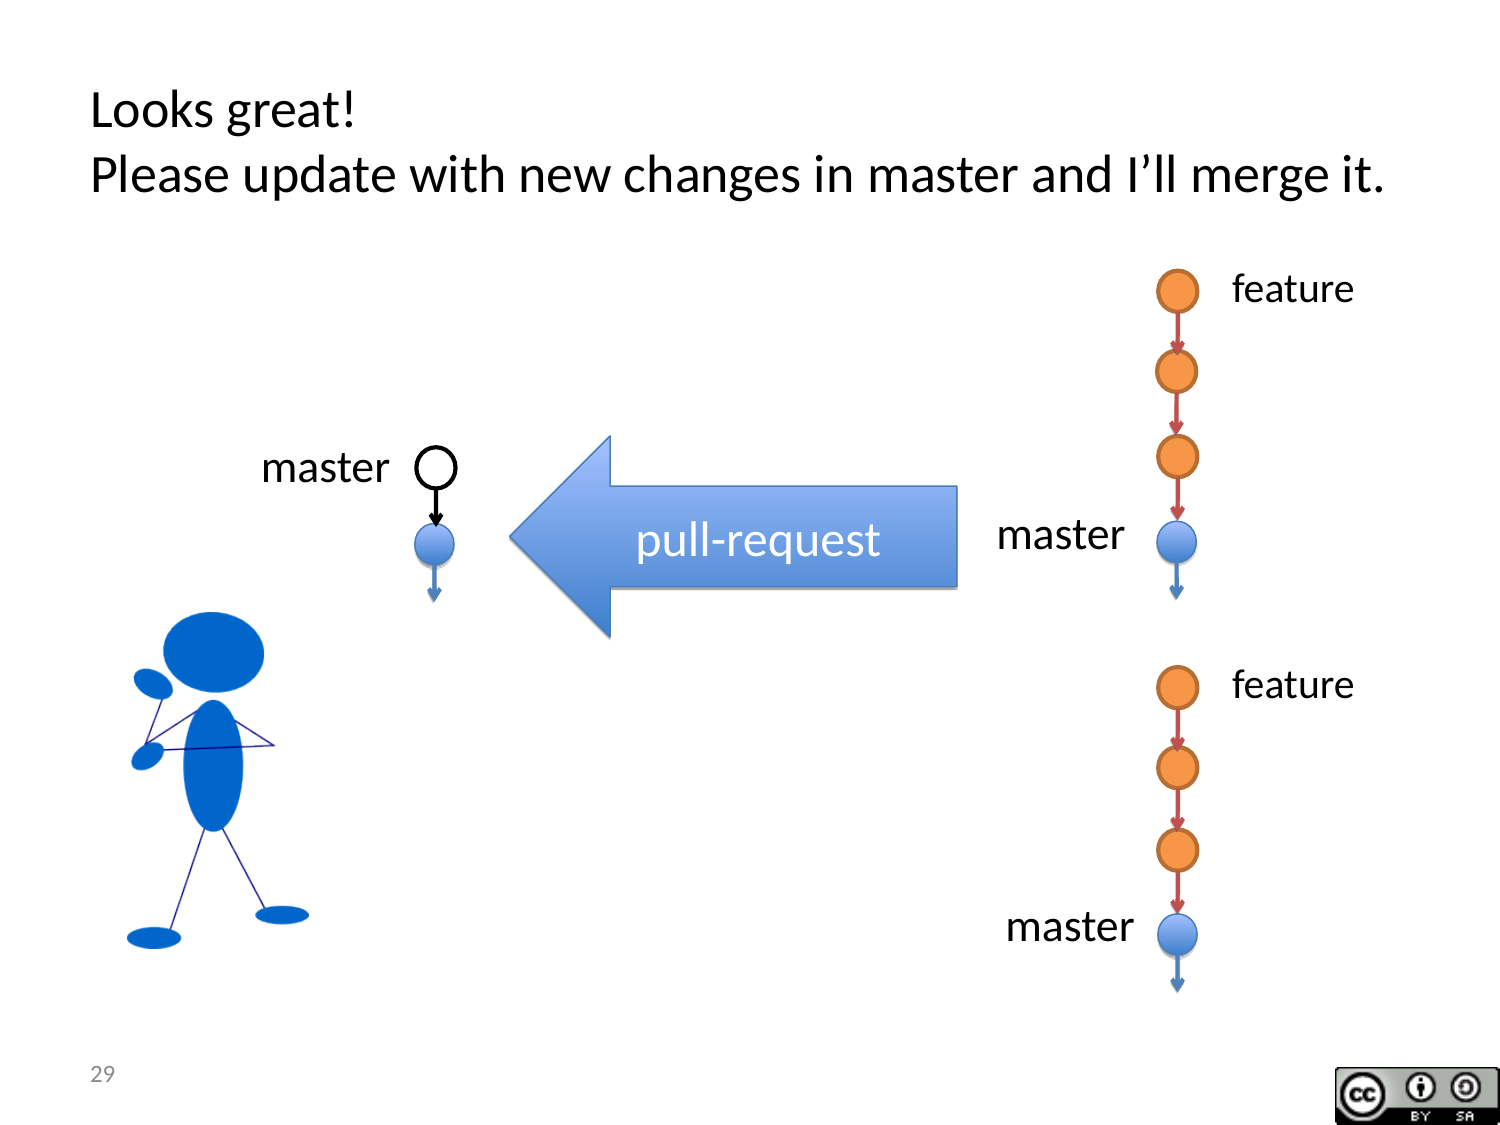

# Looks great! Please update with new changes in master and I’ll merge it.
feature
master
pull-request
master
feature
master